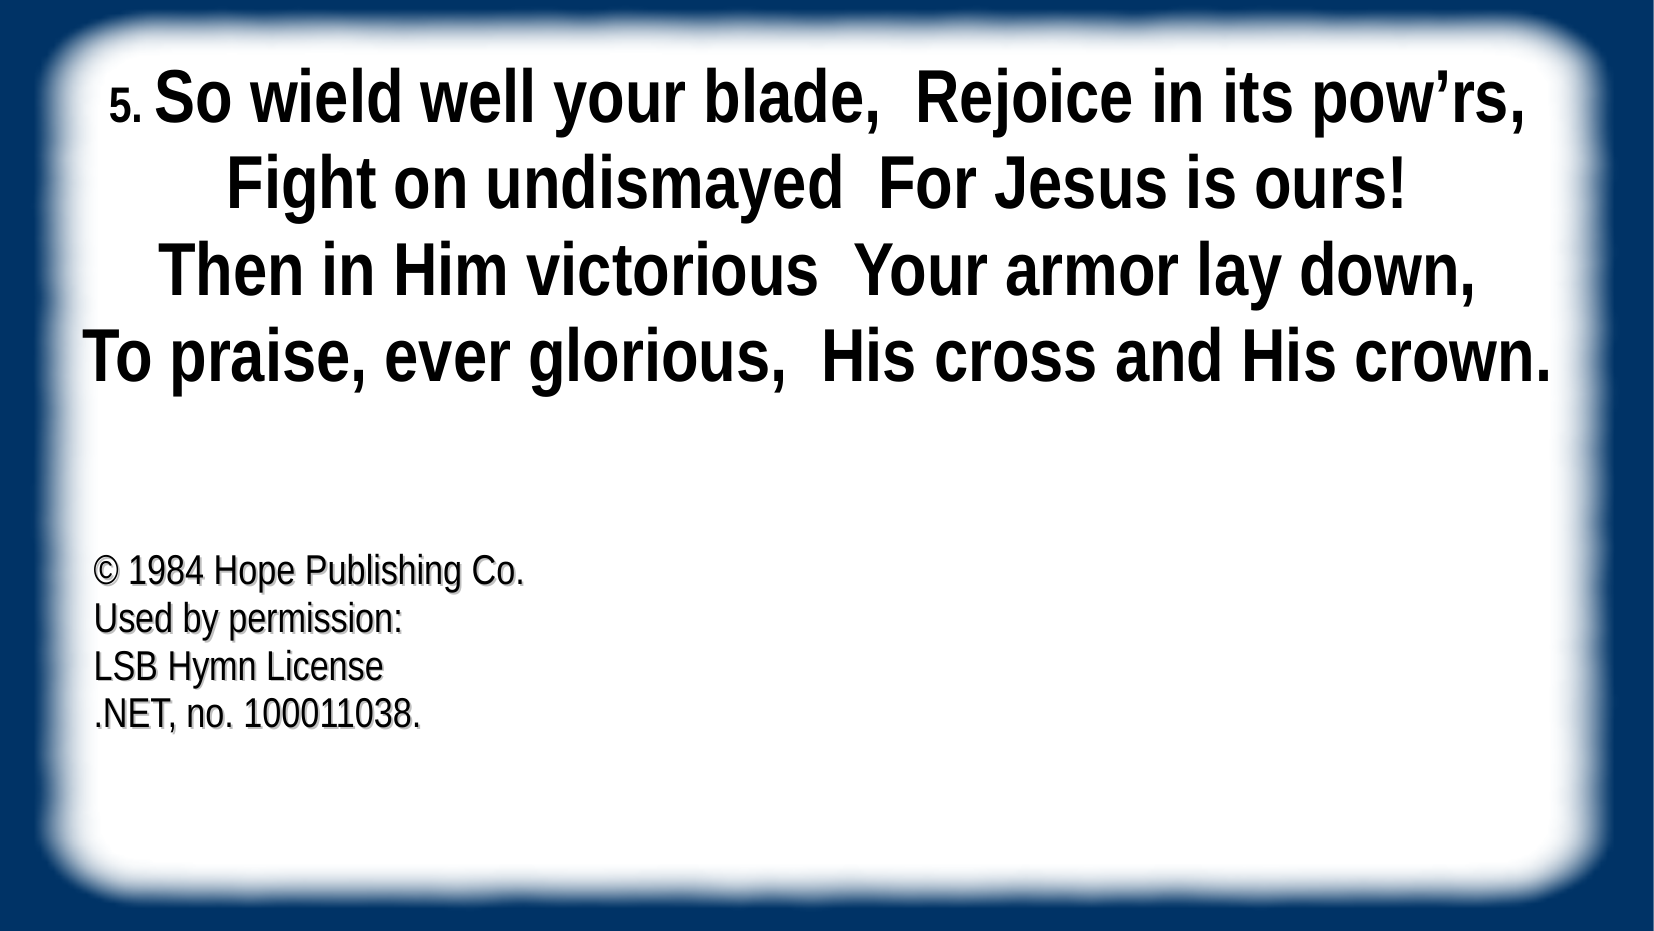

5. So wield well your blade, Rejoice in its pow’rs,
Fight on undismayed For Jesus is ours!
Then in Him victorious Your armor lay down,
To praise, ever glorious, His cross and His crown.
© 1984 Hope Publishing Co.
Used by permission:
LSB Hymn License
.NET, no. 100011038.